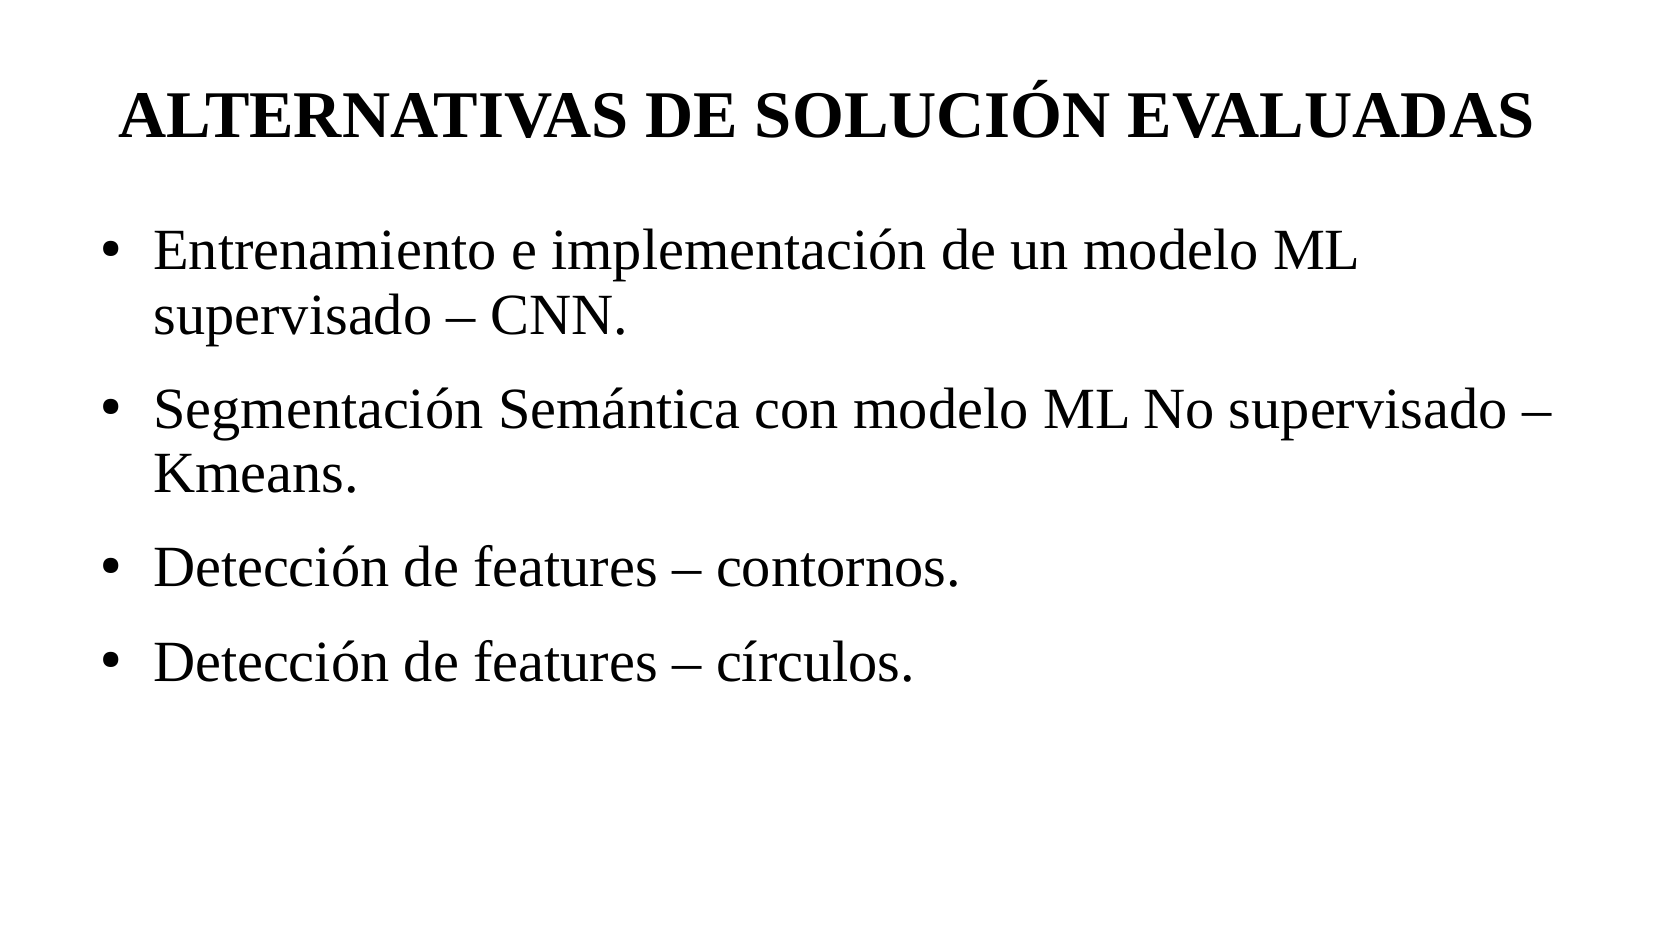

# ALTERNATIVAS DE SOLUCIÓN EVALUADAS
Entrenamiento e implementación de un modelo ML supervisado – CNN.
Segmentación Semántica con modelo ML No supervisado – Kmeans.
Detección de features – contornos.
Detección de features – círculos.